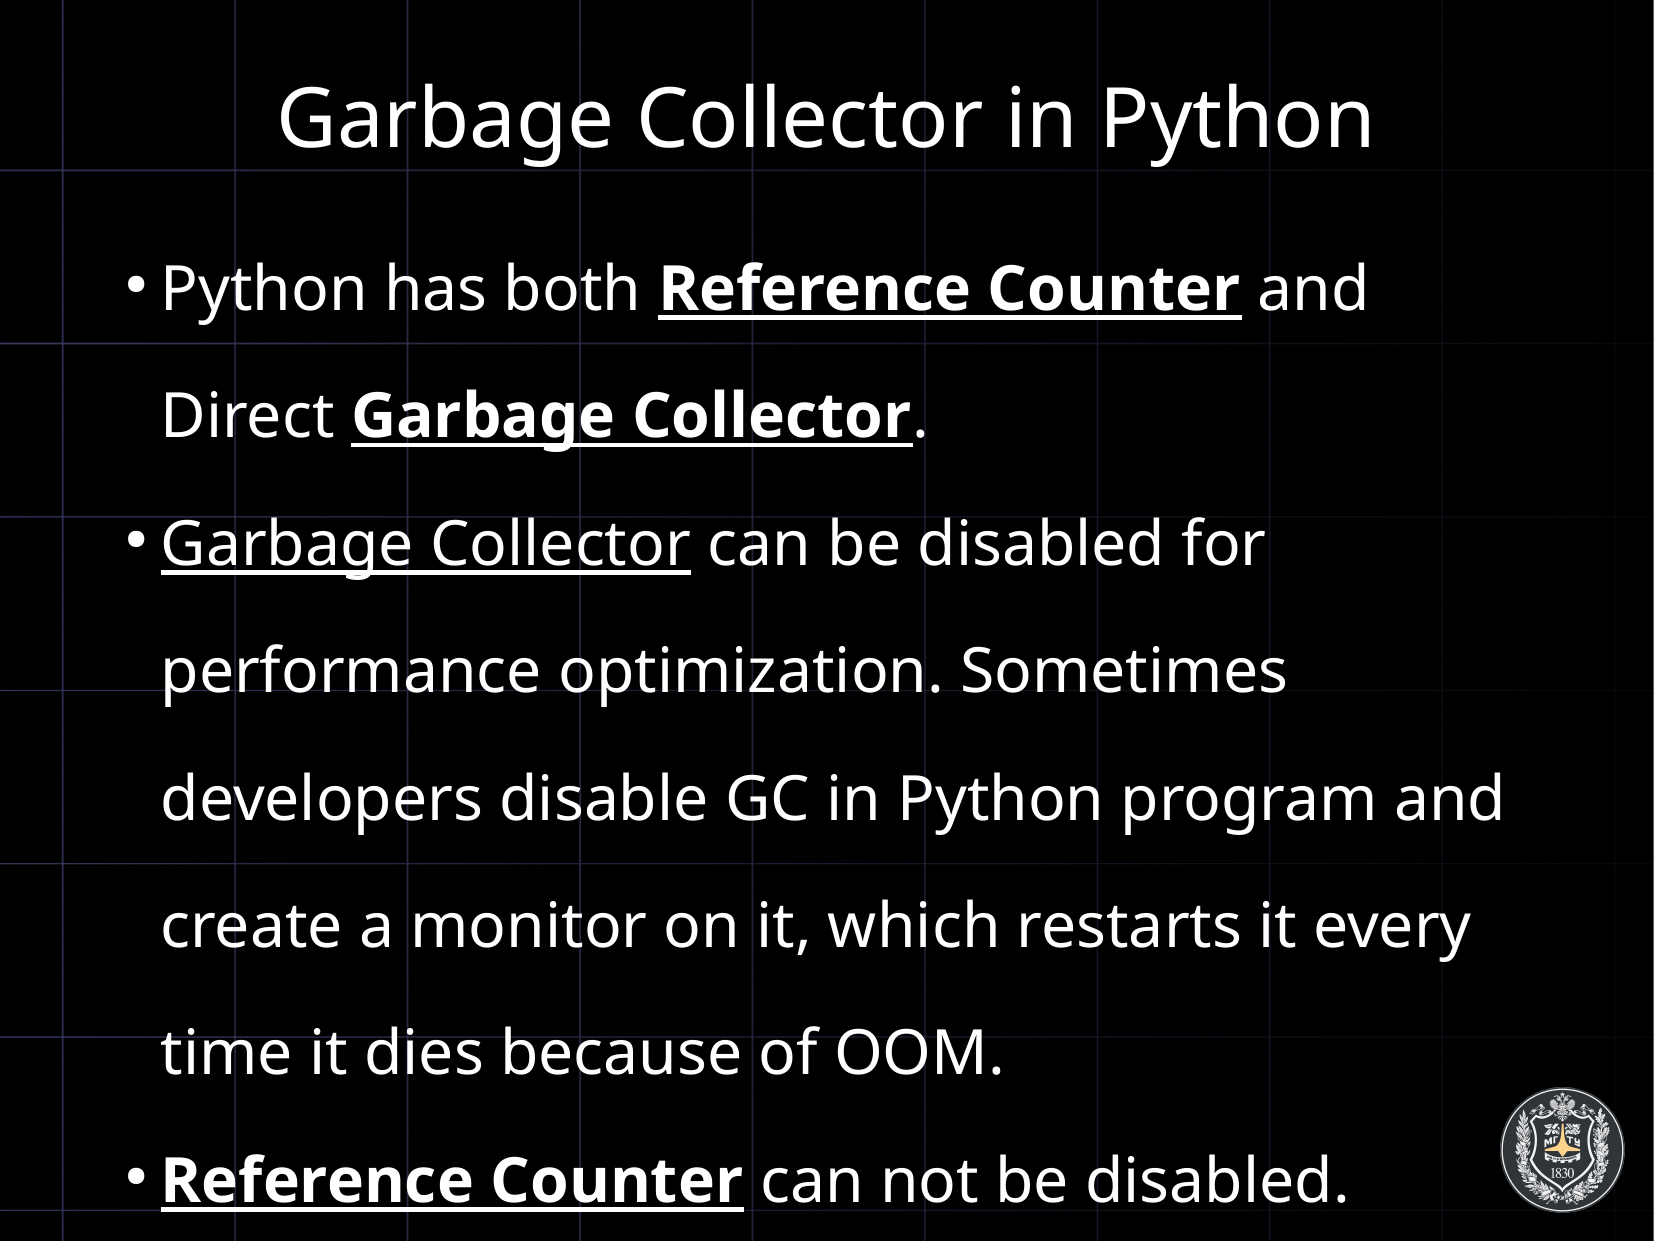

# Garbage Collector in Python
Python has both Reference Counter and Direct Garbage Collector.
Garbage Collector can be disabled for performance optimization. Sometimes developers disable GC in Python program and create a monitor on it, which restarts it every time it dies because of OOM.
Reference Counter can not be disabled.
Garbage Collector in Python will delete all your unused objects when its possible (ha-ha-ha), but please always think about memory limits and
ways to optimize memory usage.